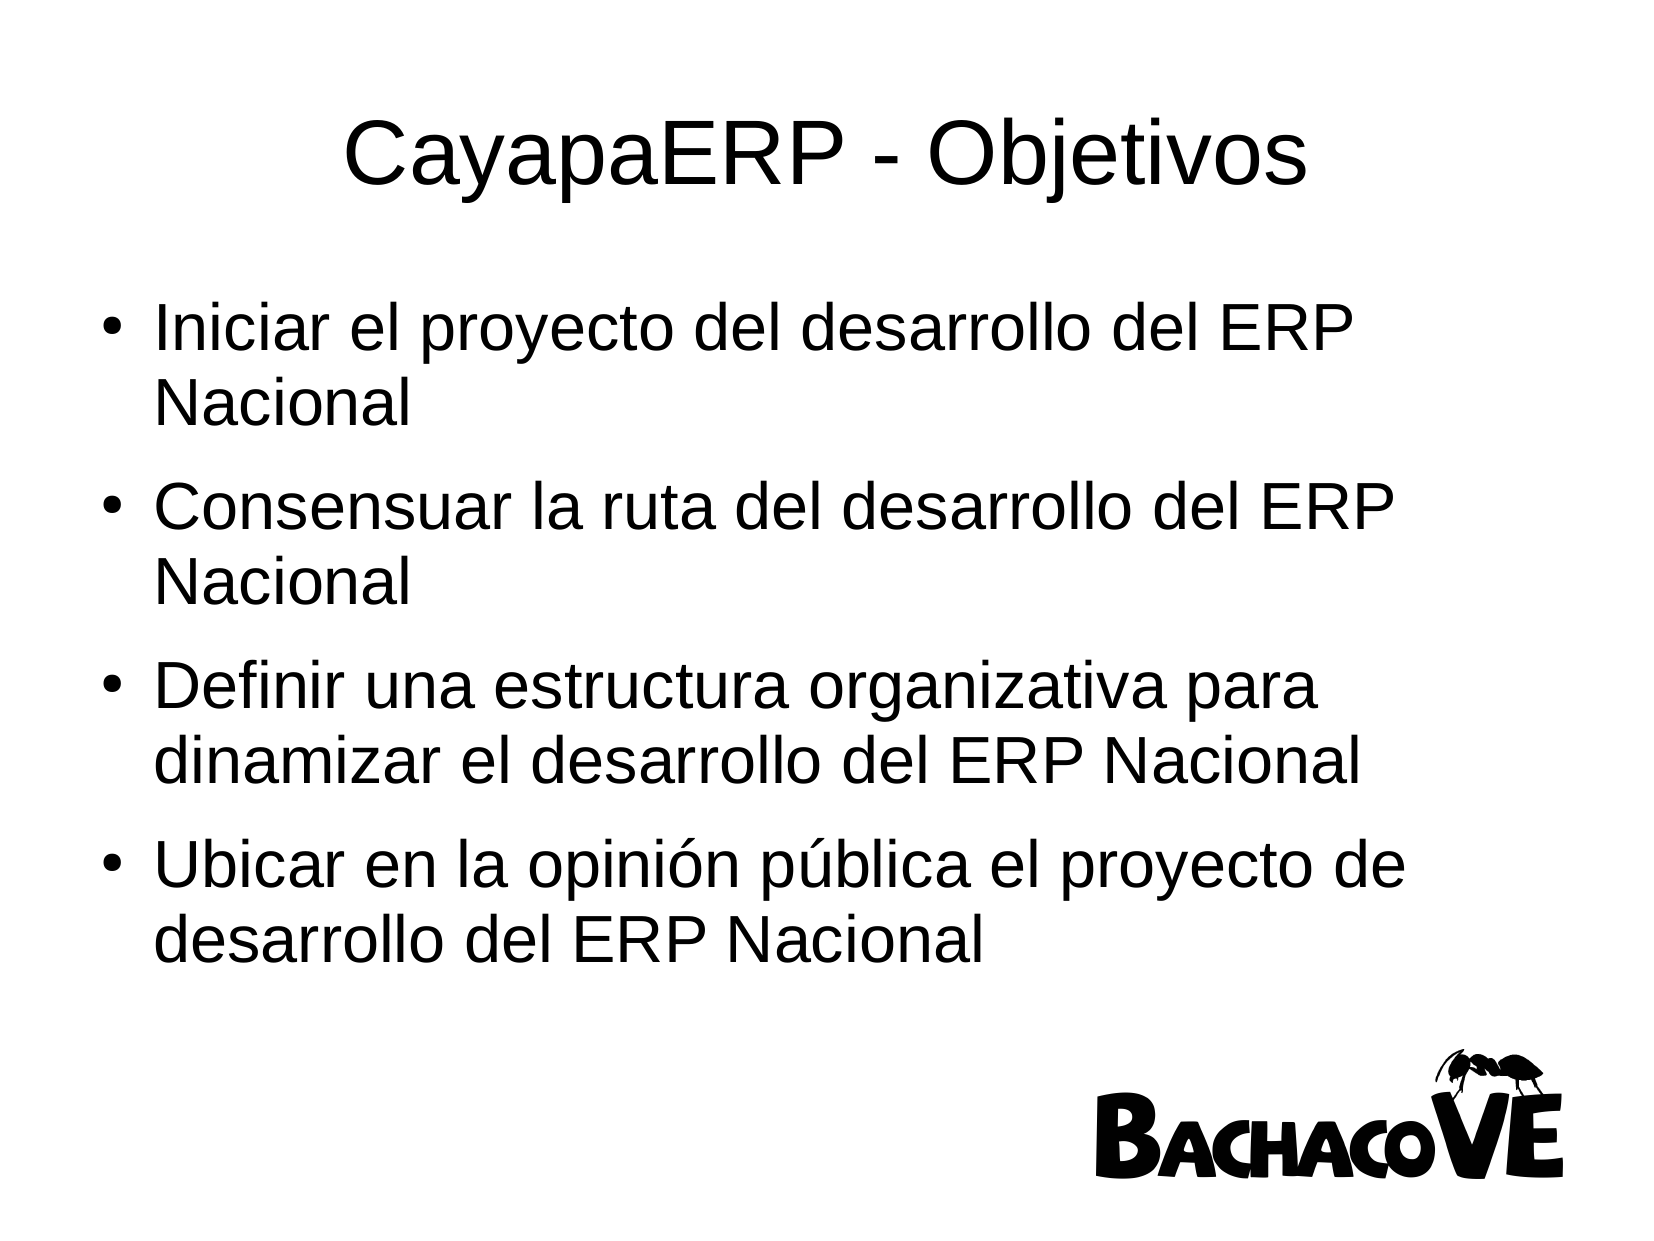

# CayapaERP - Objetivos
Iniciar el proyecto del desarrollo del ERP Nacional
Consensuar la ruta del desarrollo del ERP Nacional
Definir una estructura organizativa para dinamizar el desarrollo del ERP Nacional
Ubicar en la opinión pública el proyecto de desarrollo del ERP Nacional